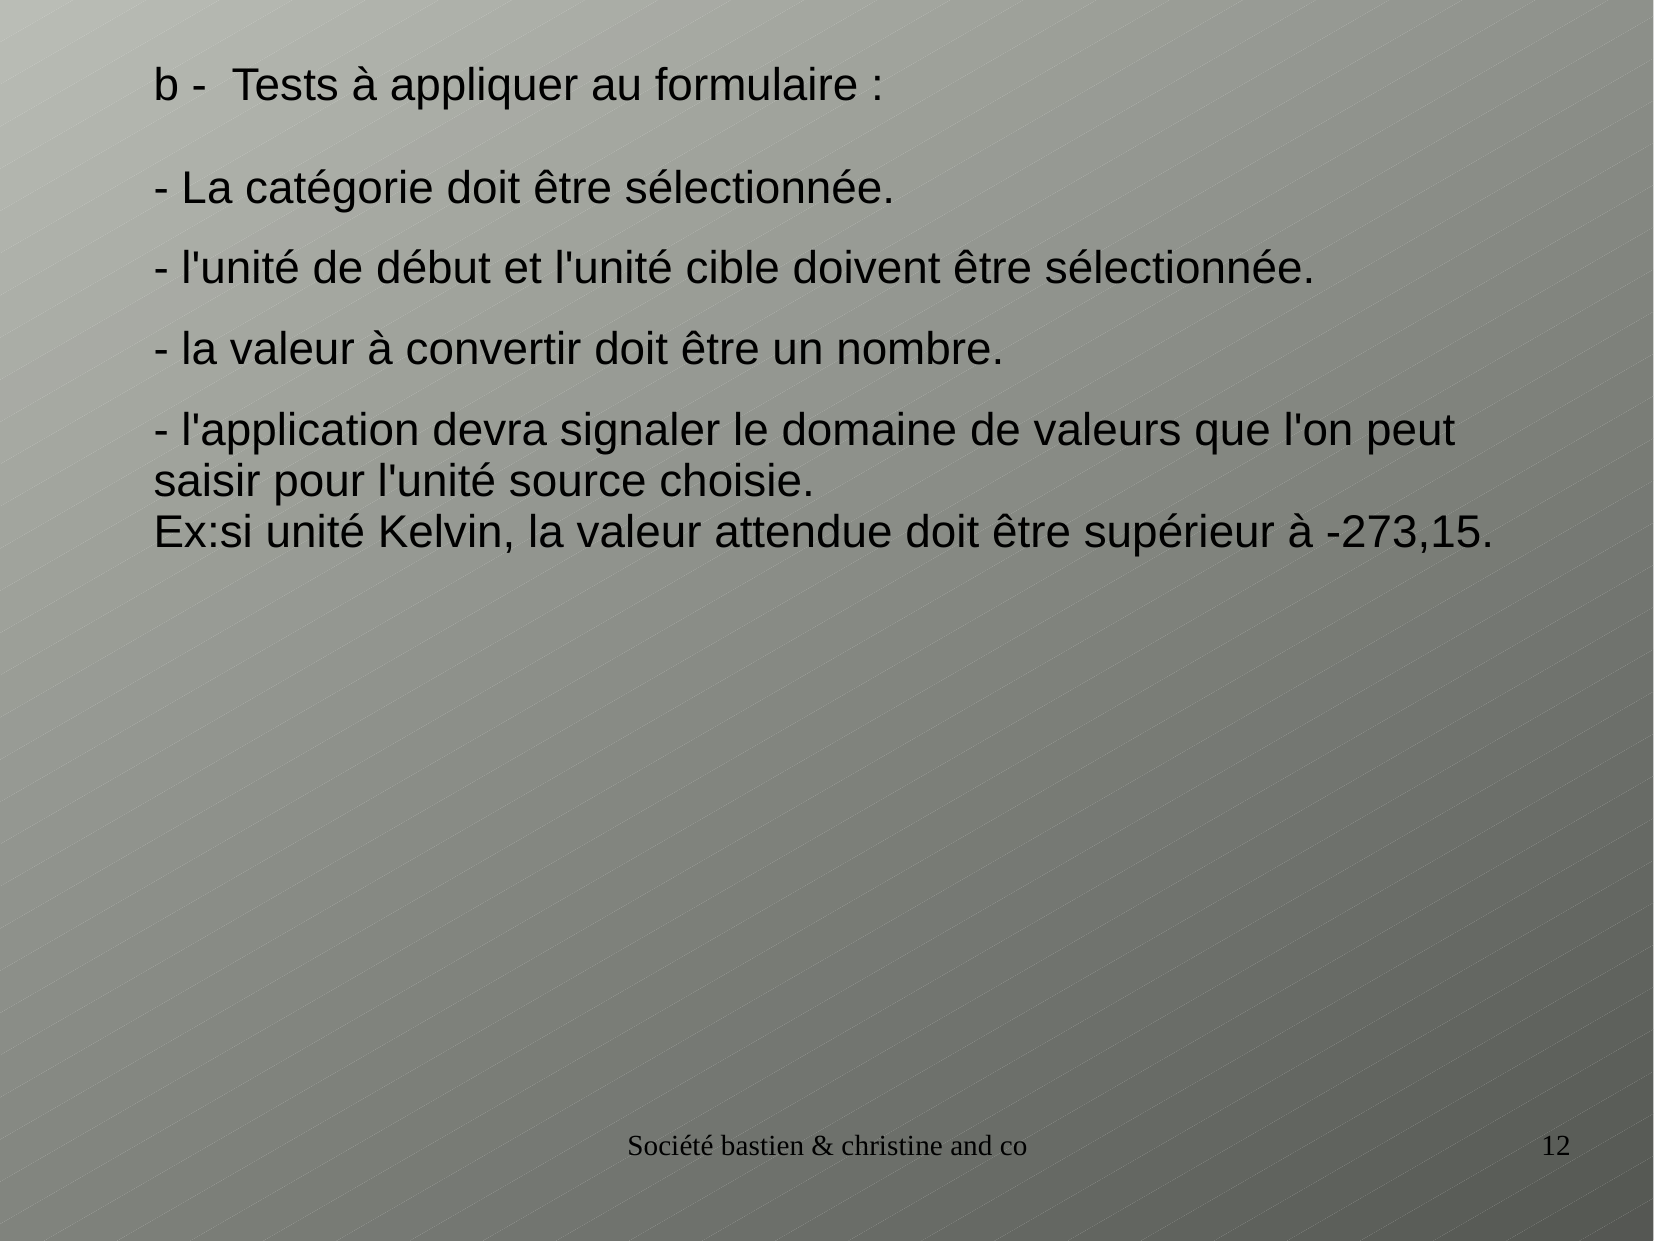

# b - Tests à appliquer au formulaire : - La catégorie doit être sélectionnée.
- l'unité de début et l'unité cible doivent être sélectionnée.
- la valeur à convertir doit être un nombre.
- l'application devra signaler le domaine de valeurs que l'on peut saisir pour l'unité source choisie.
Ex:si unité Kelvin, la valeur attendue doit être supérieur à -273,15.
Société bastien & christine and co
12